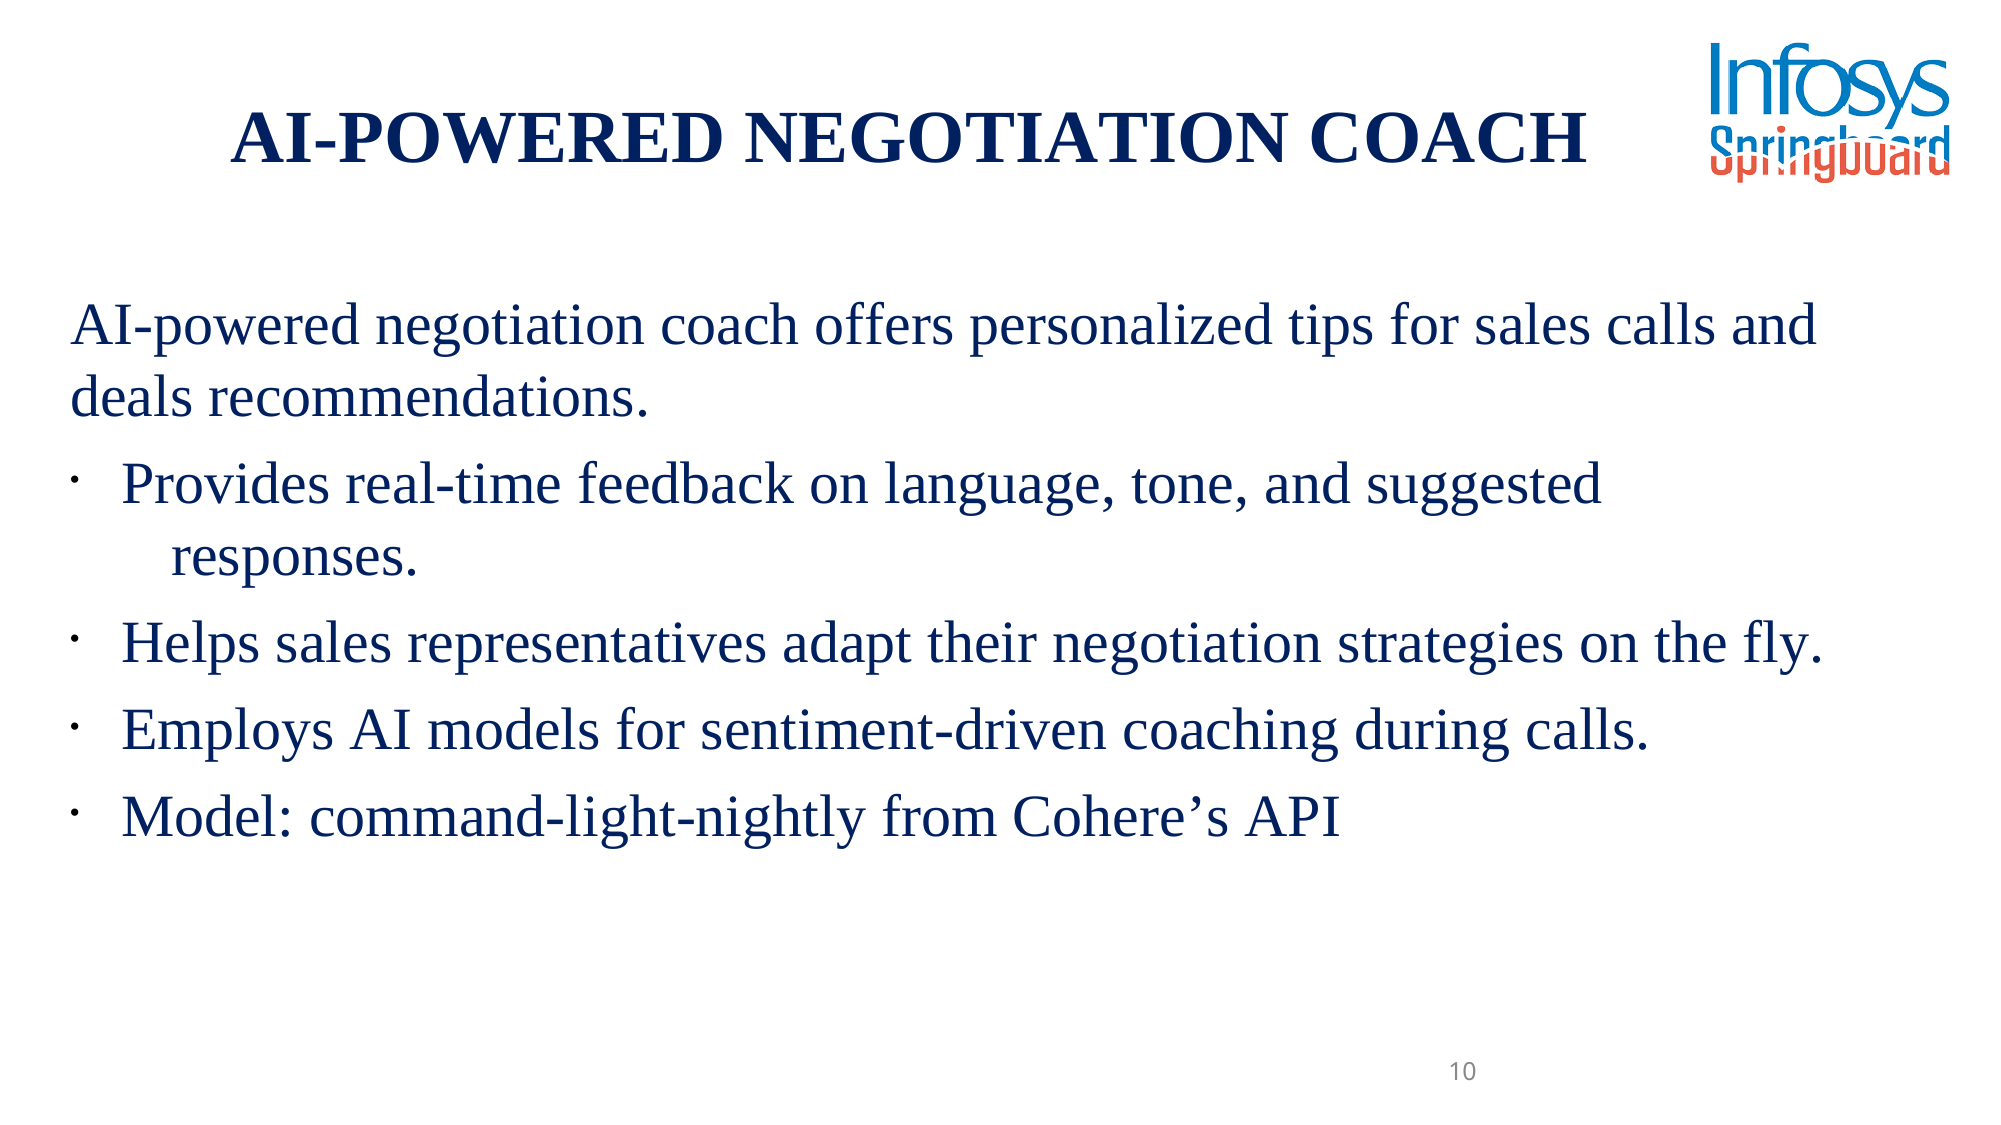

AI-POWERED NEGOTIATION COACH
AI-powered negotiation coach offers personalized tips for sales calls and deals recommendations.
Provides real-time feedback on language, tone, and suggested responses.
Helps sales representatives adapt their negotiation strategies on the fly.
Employs AI models for sentiment-driven coaching during calls.
Model: command-light-nightly from Cohere’s API